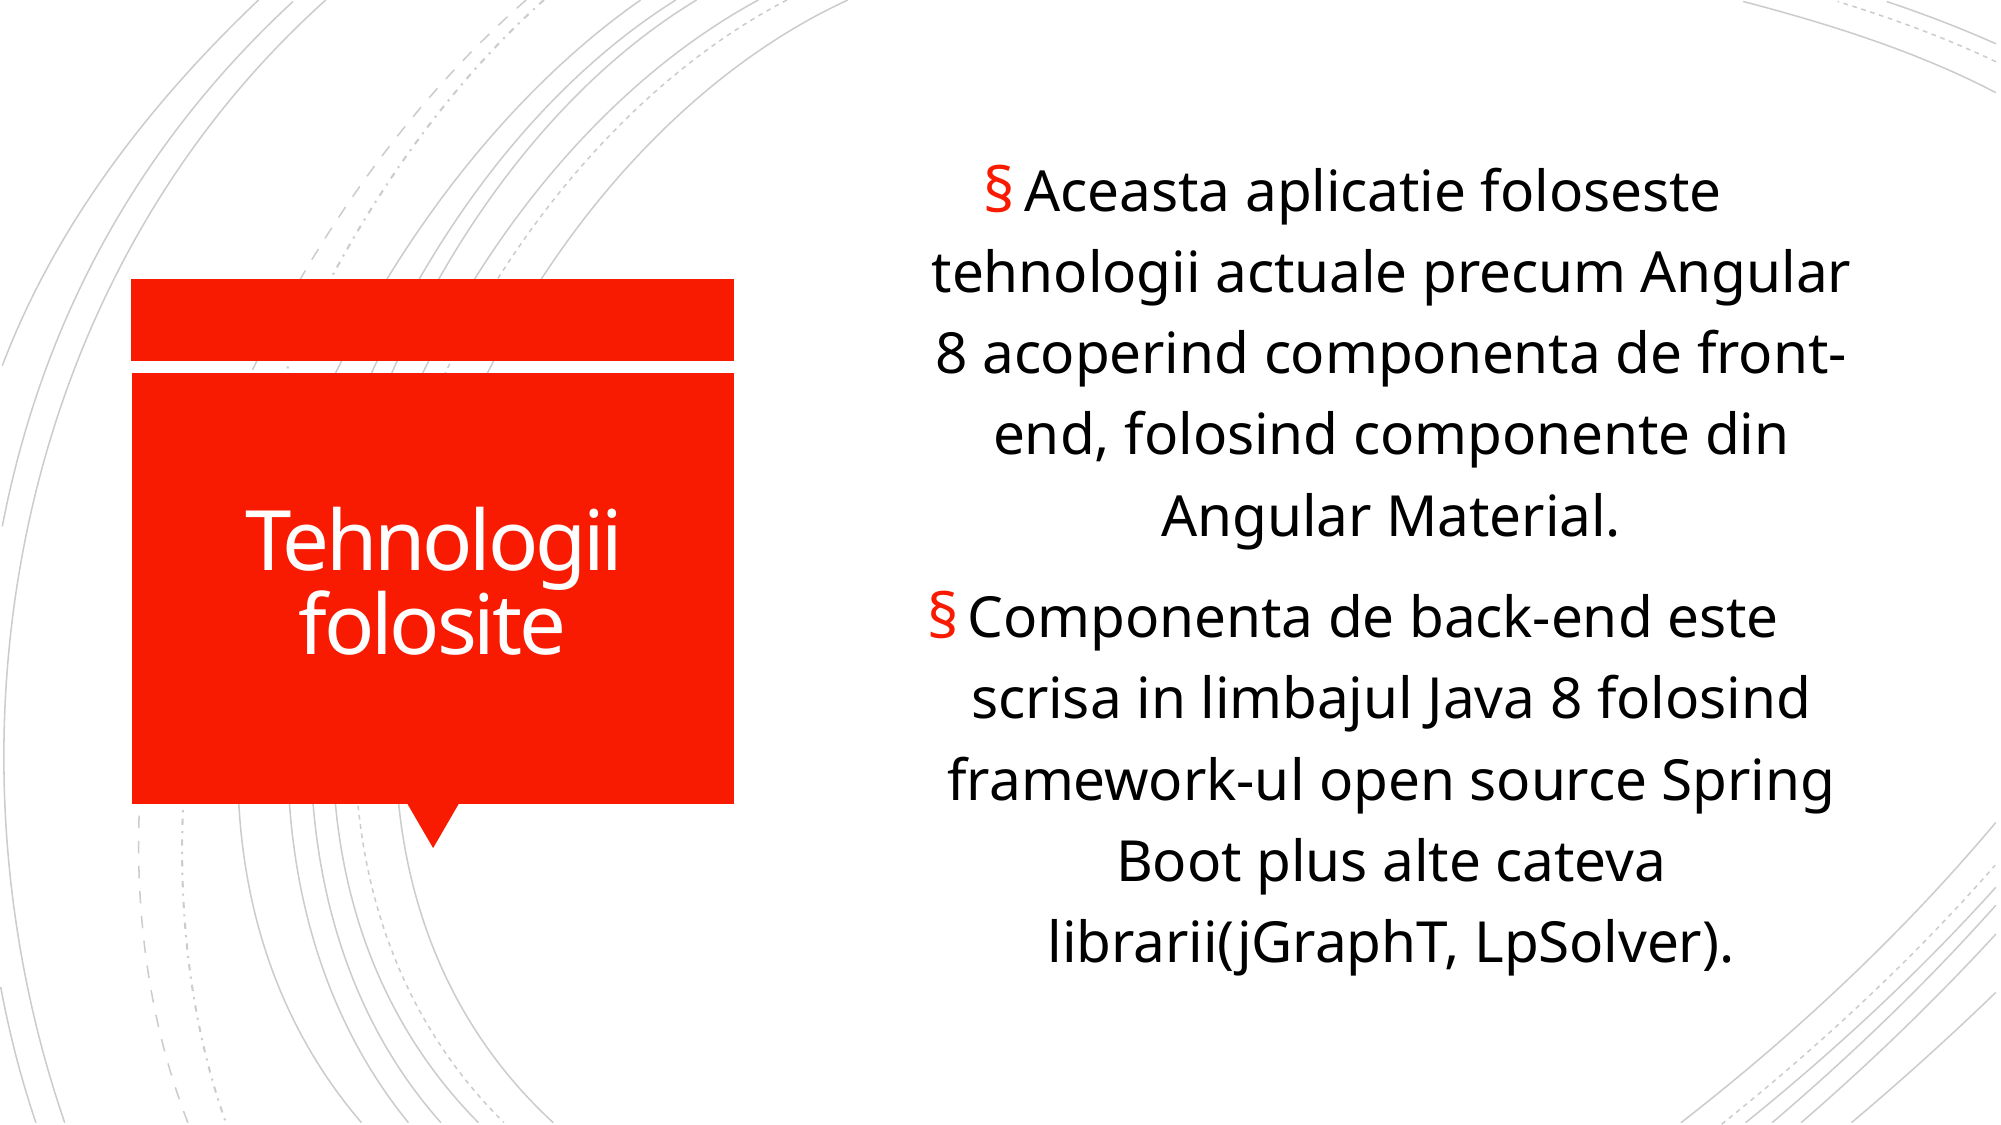

Aceasta aplicatie foloseste tehnologii actuale precum Angular 8 acoperind componenta de front-end, folosind componente din Angular Material.
Componenta de back-end este scrisa in limbajul Java 8 folosind framework-ul open source Spring Boot plus alte cateva librarii(jGraphT, LpSolver).
# Tehnologii folosite